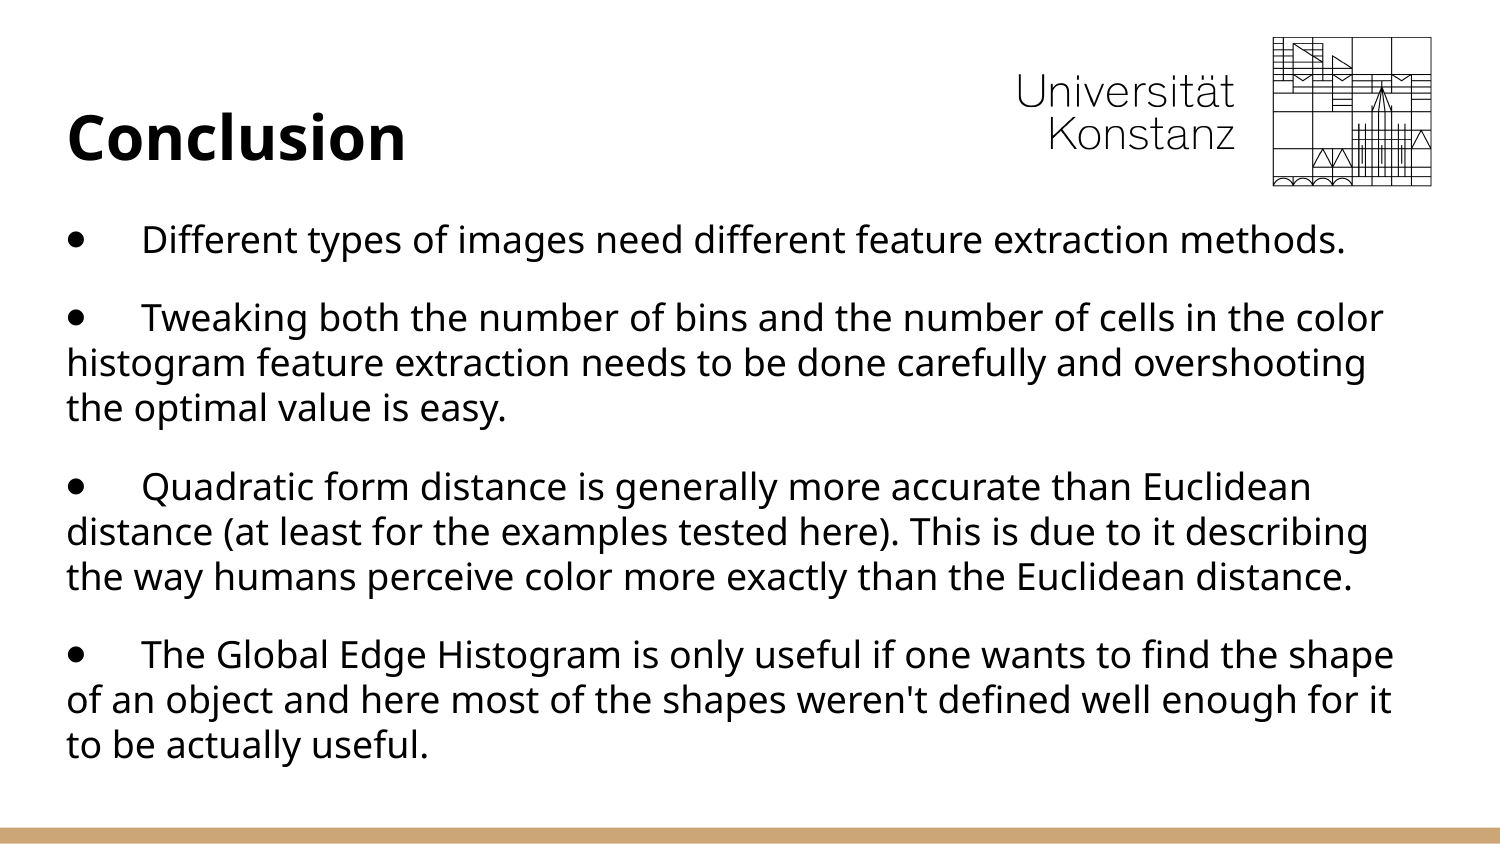

# Conclusion
⦁	Different types of images need different feature extraction methods.
⦁	Tweaking both the number of bins and the number of cells in the color histogram feature extraction needs to be done carefully and overshooting the optimal value is easy.
⦁	Quadratic form distance is generally more accurate than Euclidean distance (at least for the examples tested here). This is due to it describing the way humans perceive color more exactly than the Euclidean distance.
⦁	The Global Edge Histogram is only useful if one wants to find the shape of an object and here most of the shapes weren't defined well enough for it to be actually useful.